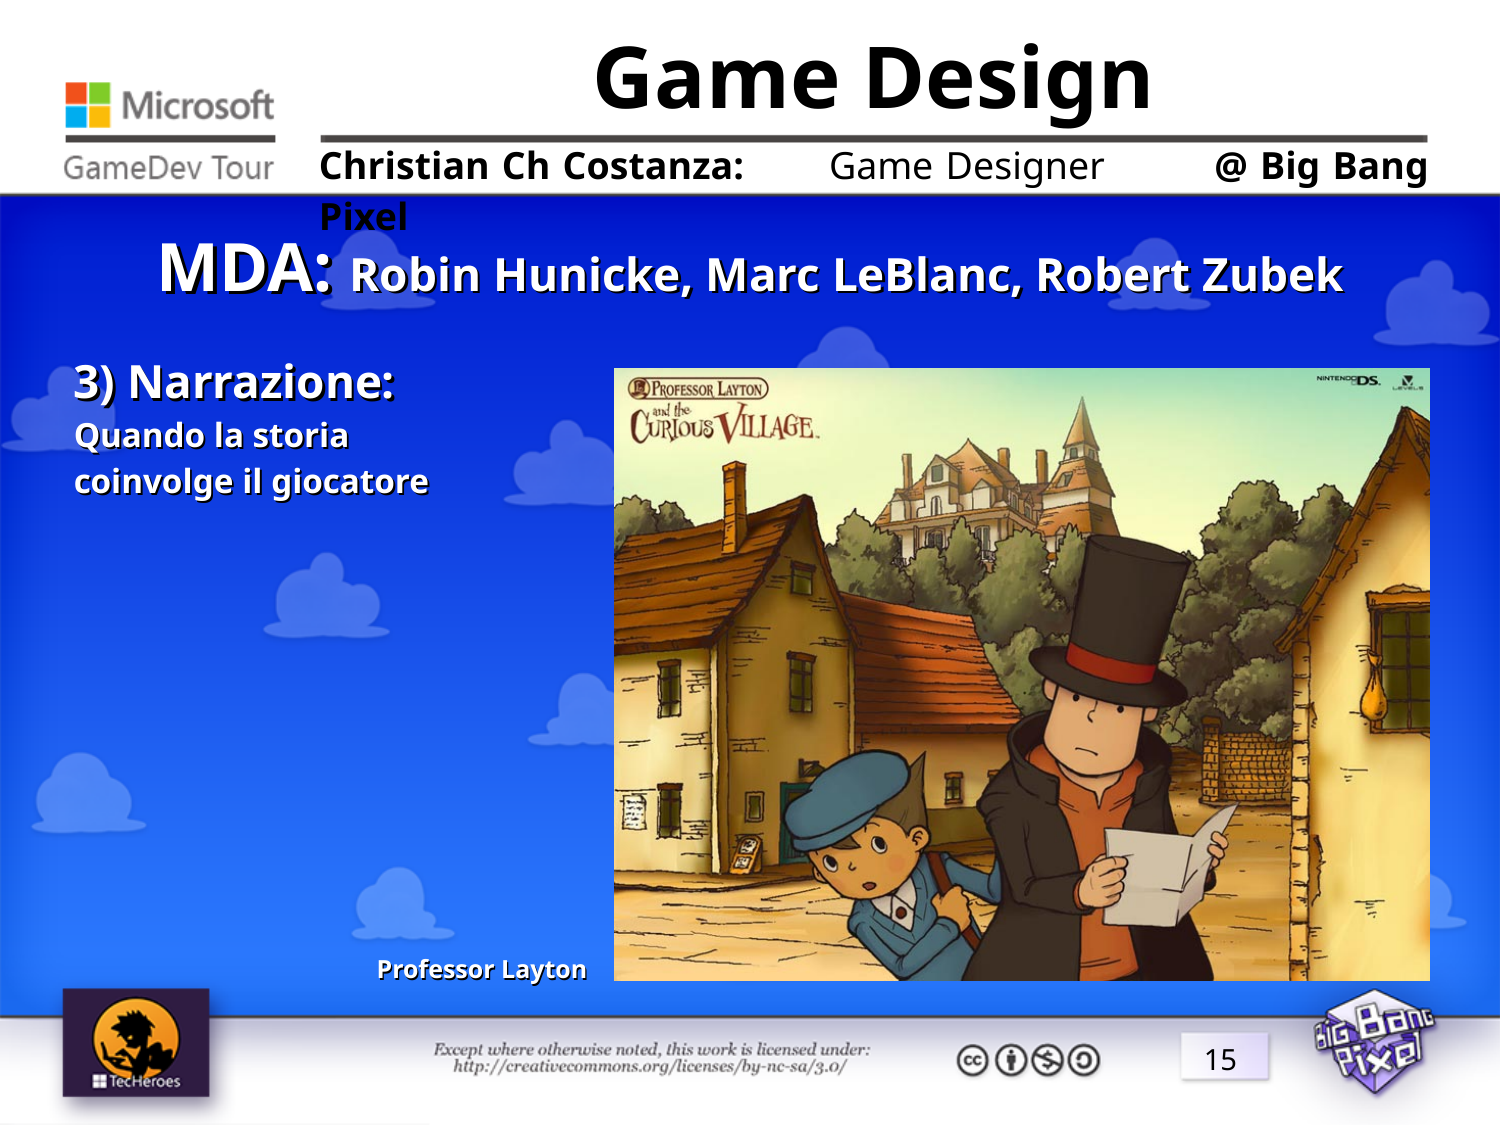

Game Design
Christian Ch Costanza: Game Designer @ Big Bang Pixel
MDA: Robin Hunicke, Marc LeBlanc, Robert Zubek
3) Narrazione:
Quando la storia coinvolge il giocatore
Professor Layton